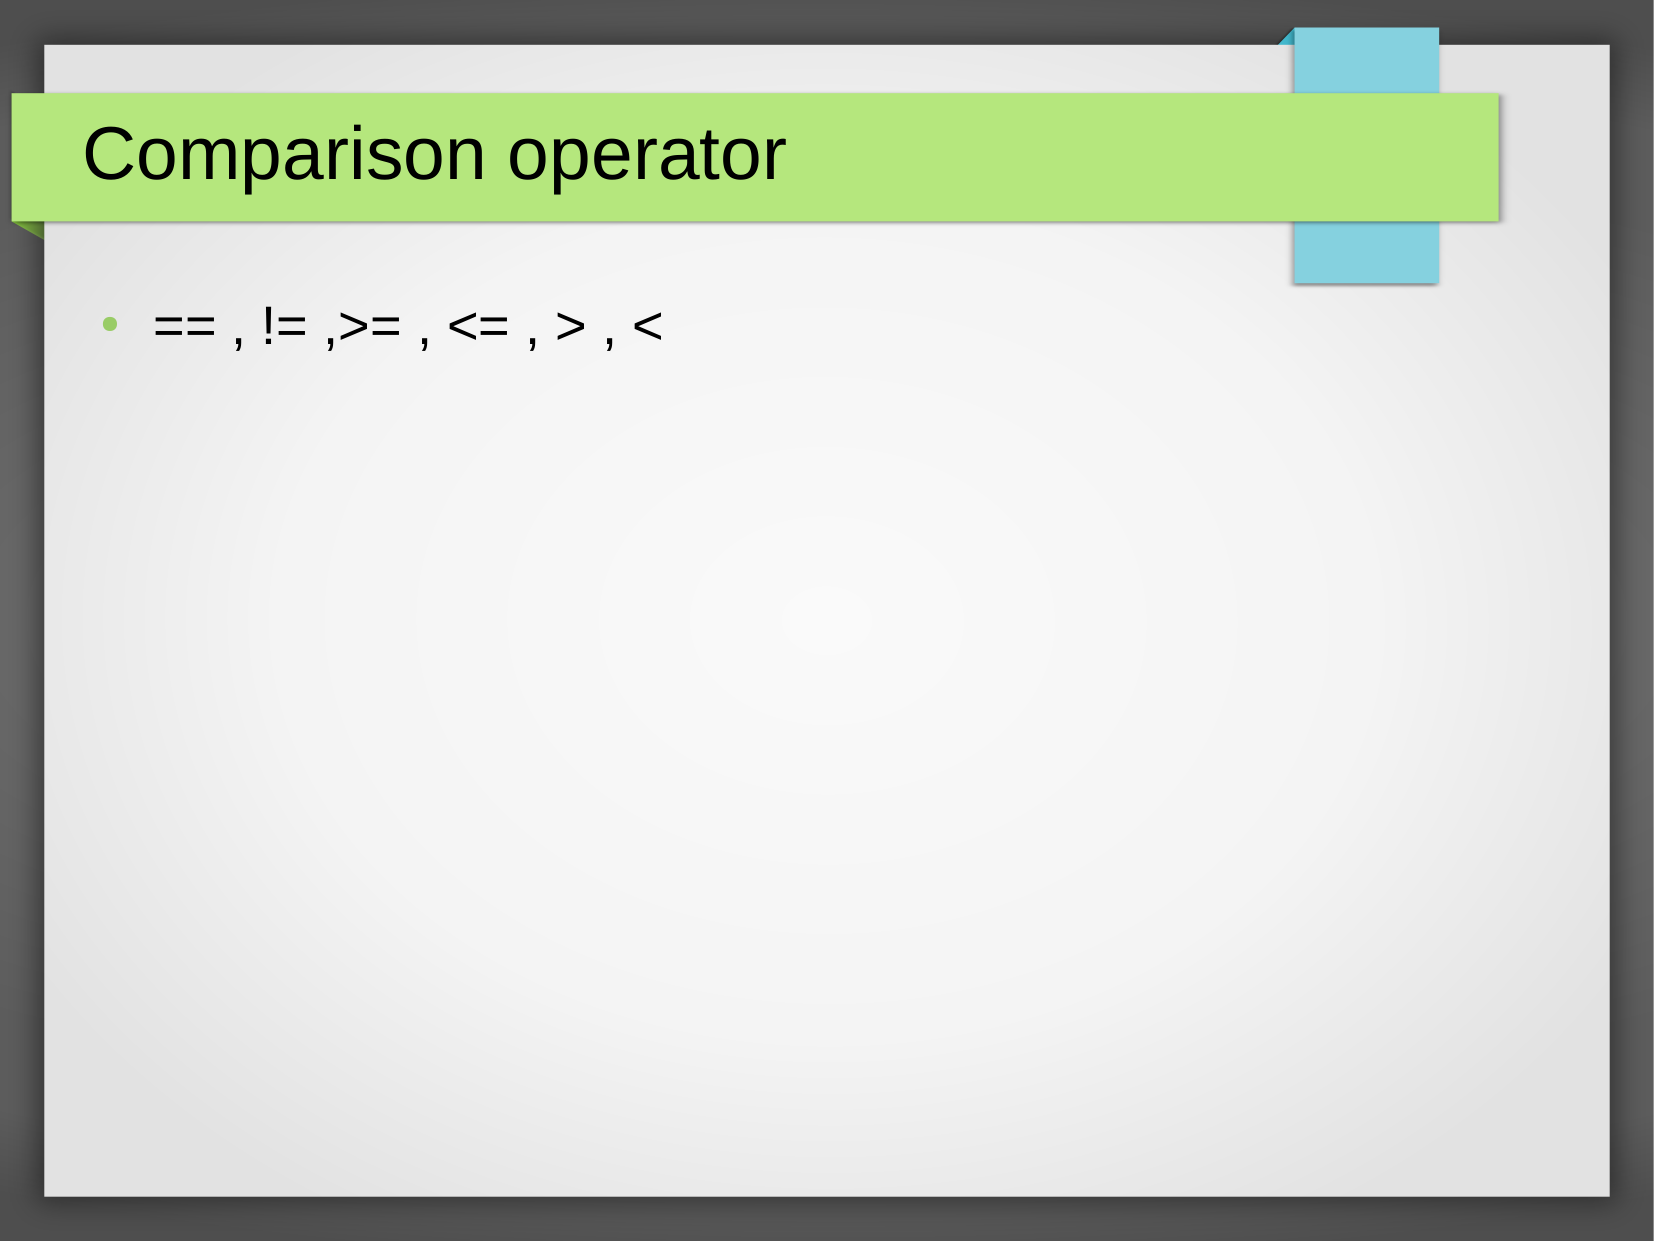

# Comparison operator
== , != ,>= , <= , > , <